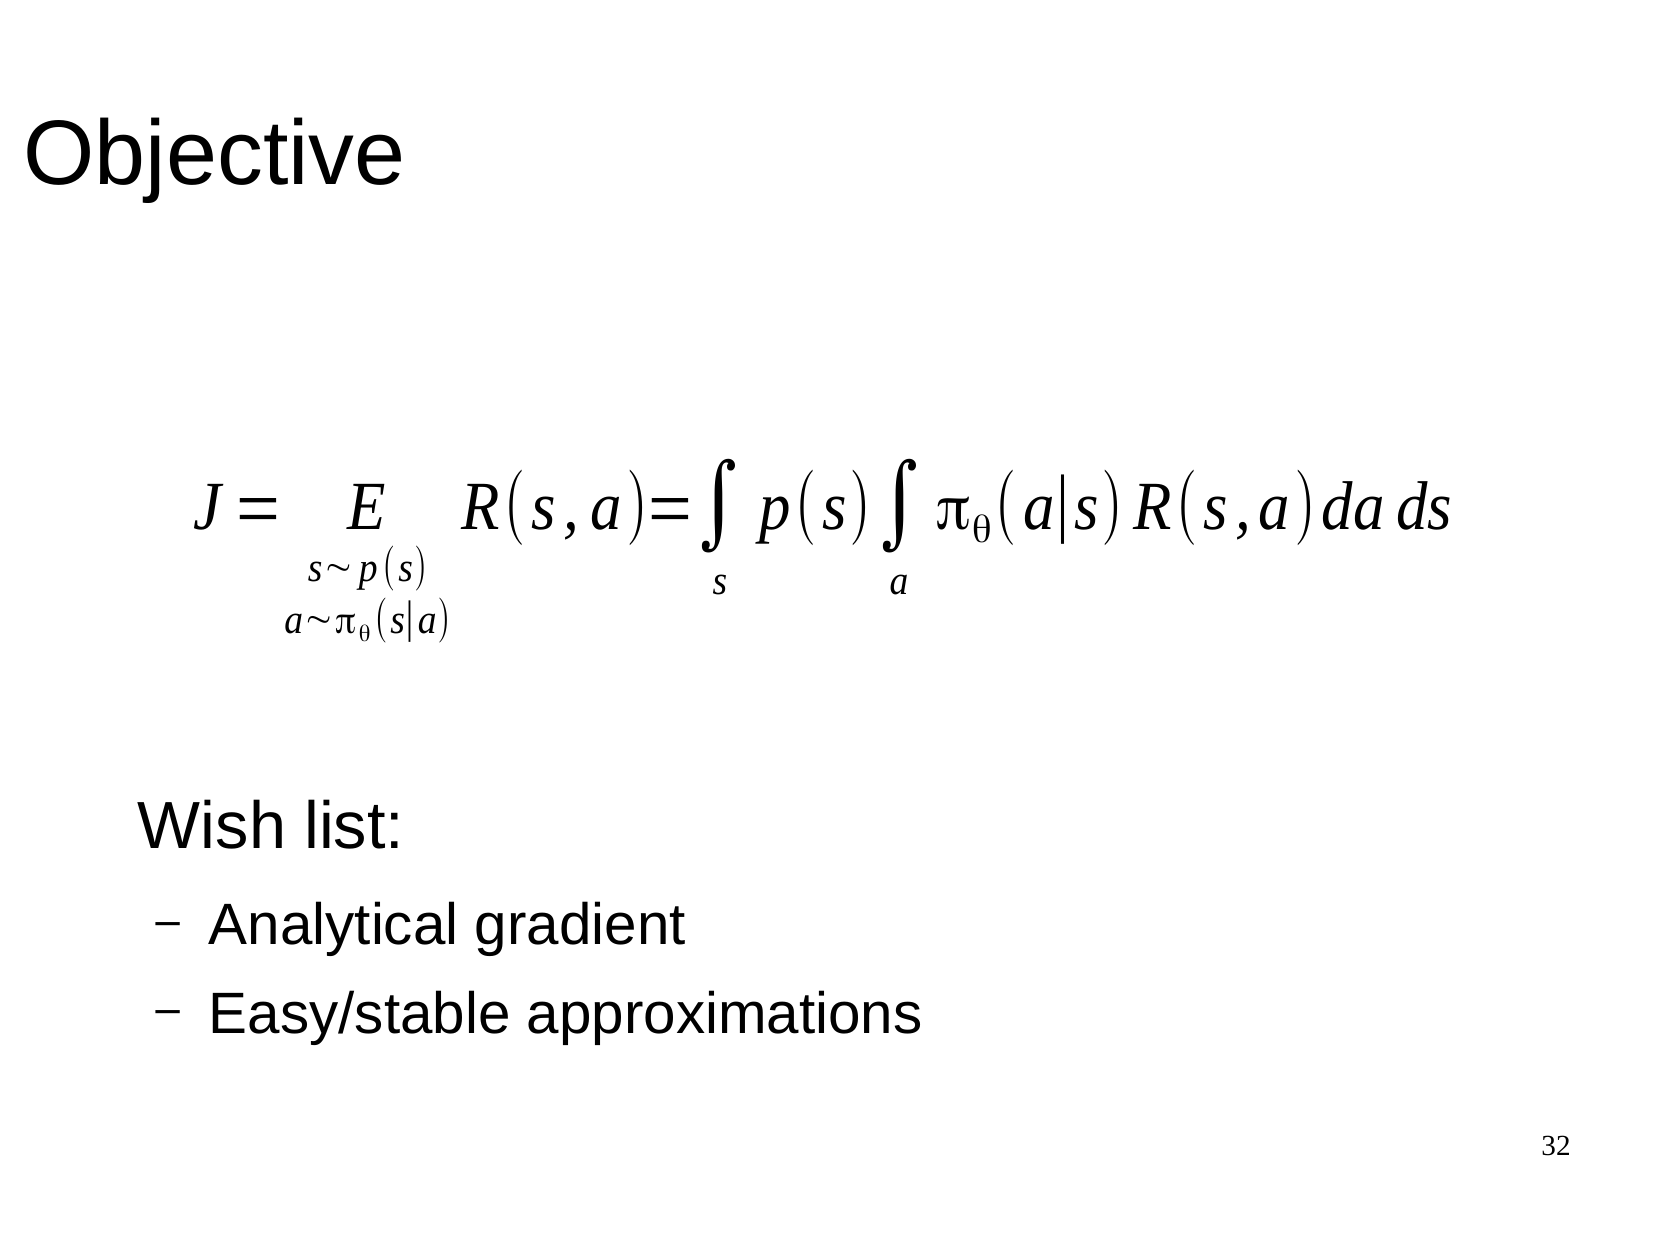

# Objective
Wish list:
Analytical gradient
Easy/stable approximations
32